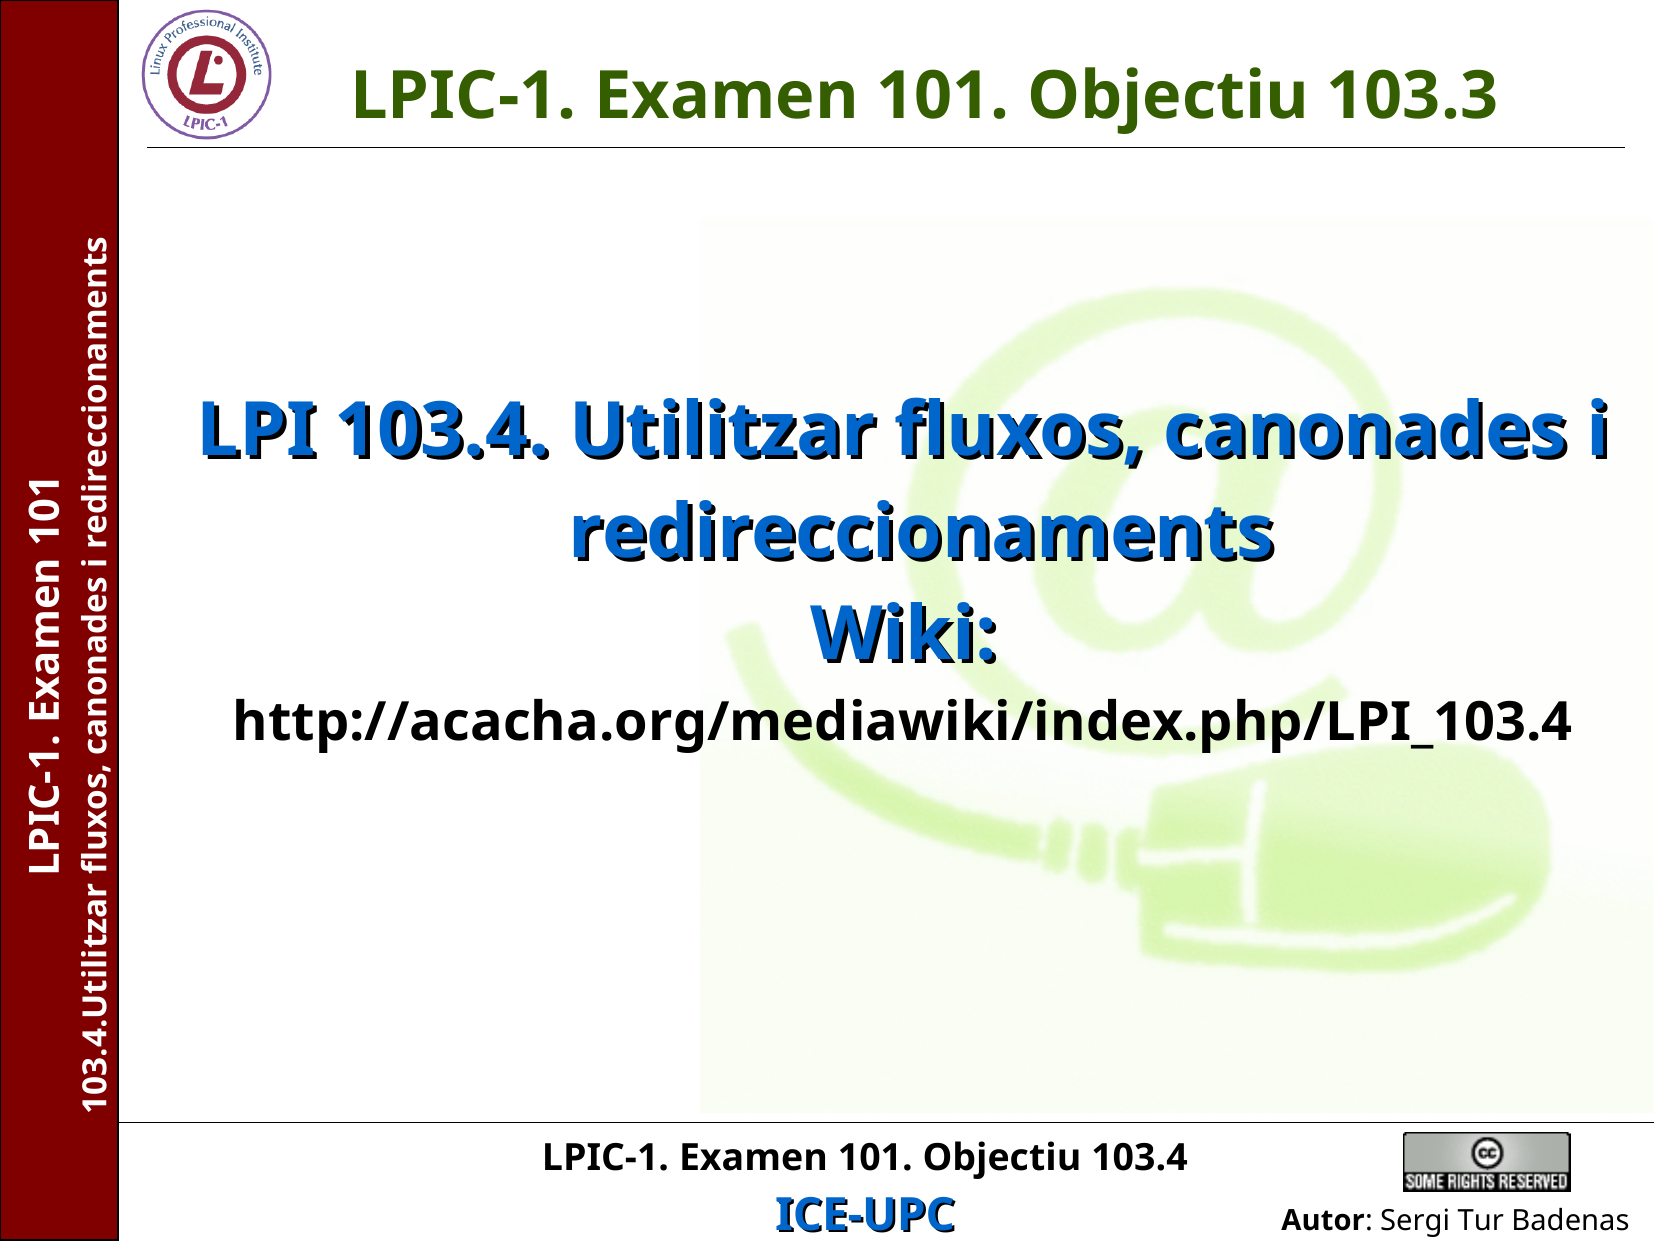

LPIC-1. Examen 101. Objectiu 103.3
# LPI 103.4. Utilitzar fluxos, canonades i redireccionaments
Wiki:
http://acacha.org/mediawiki/index.php/LPI_103.4